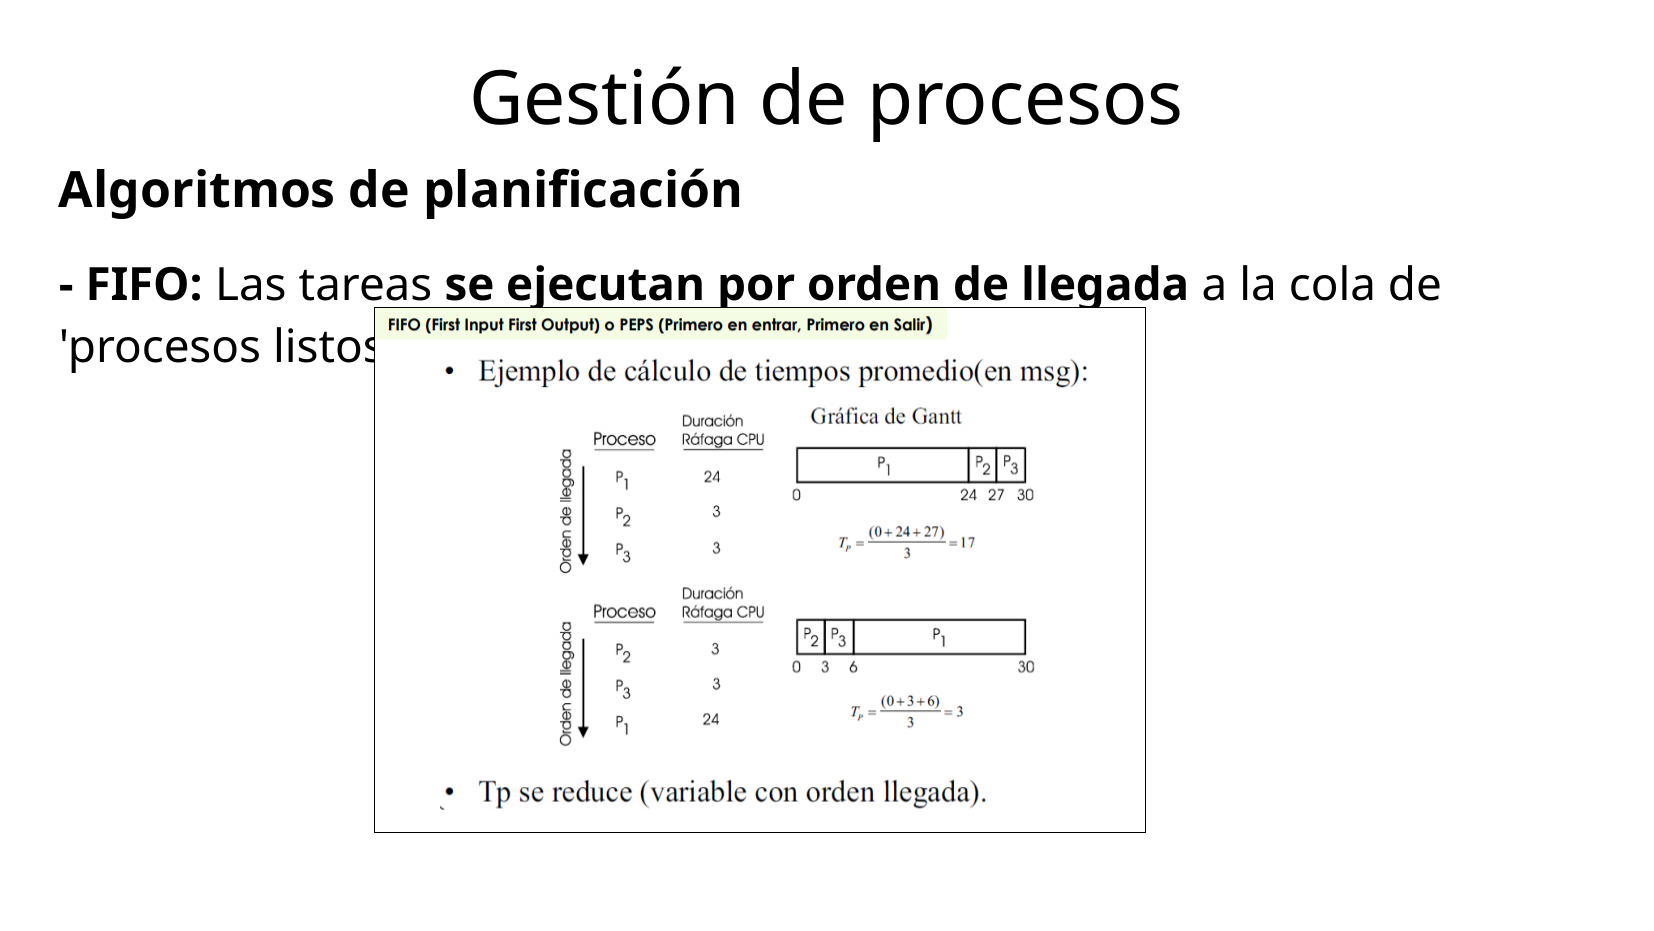

# Gestión de procesos
Algoritmos de planificación
- FIFO: Las tareas se ejecutan por orden de llegada a la cola de 'procesos listos'